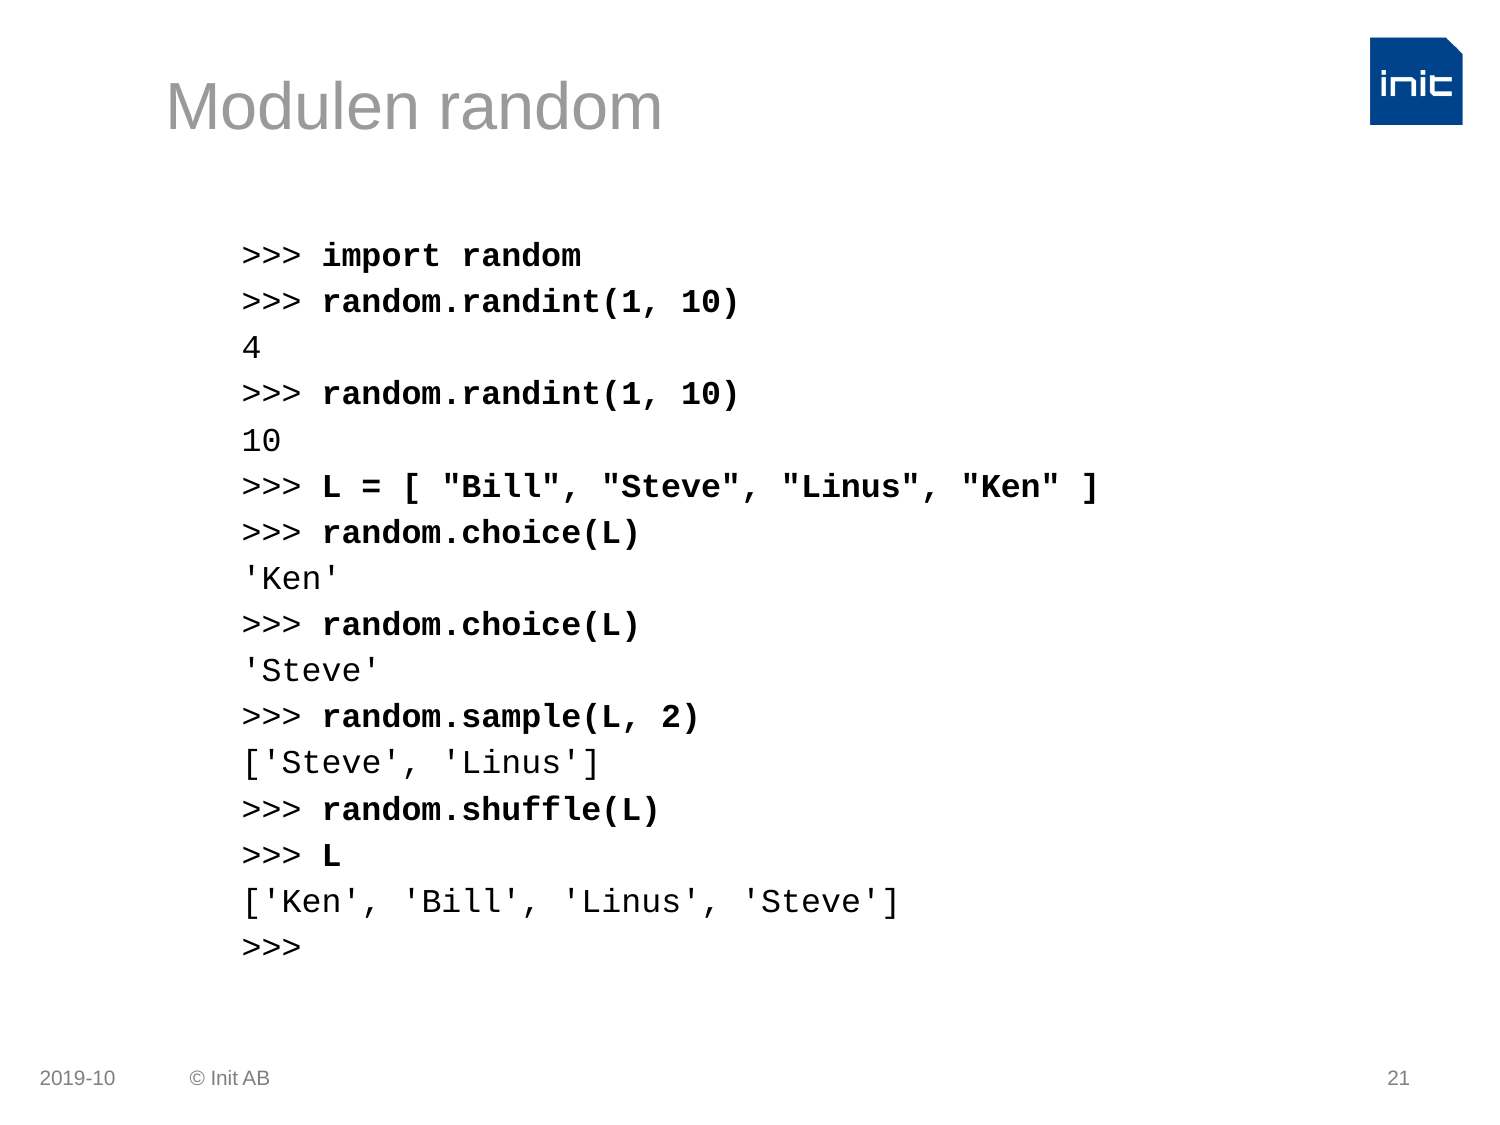

Modulen random
>>> import random
>>> random.randint(1, 10)
4
>>> random.randint(1, 10)
10
>>> L = [ "Bill", "Steve", "Linus", "Ken" ]
>>> random.choice(L)
'Ken'
>>> random.choice(L)
'Steve'
>>> random.sample(L, 2)
['Steve', 'Linus']
>>> random.shuffle(L)
>>> L
['Ken', 'Bill', 'Linus', 'Steve']
>>>
2019-10
© Init AB